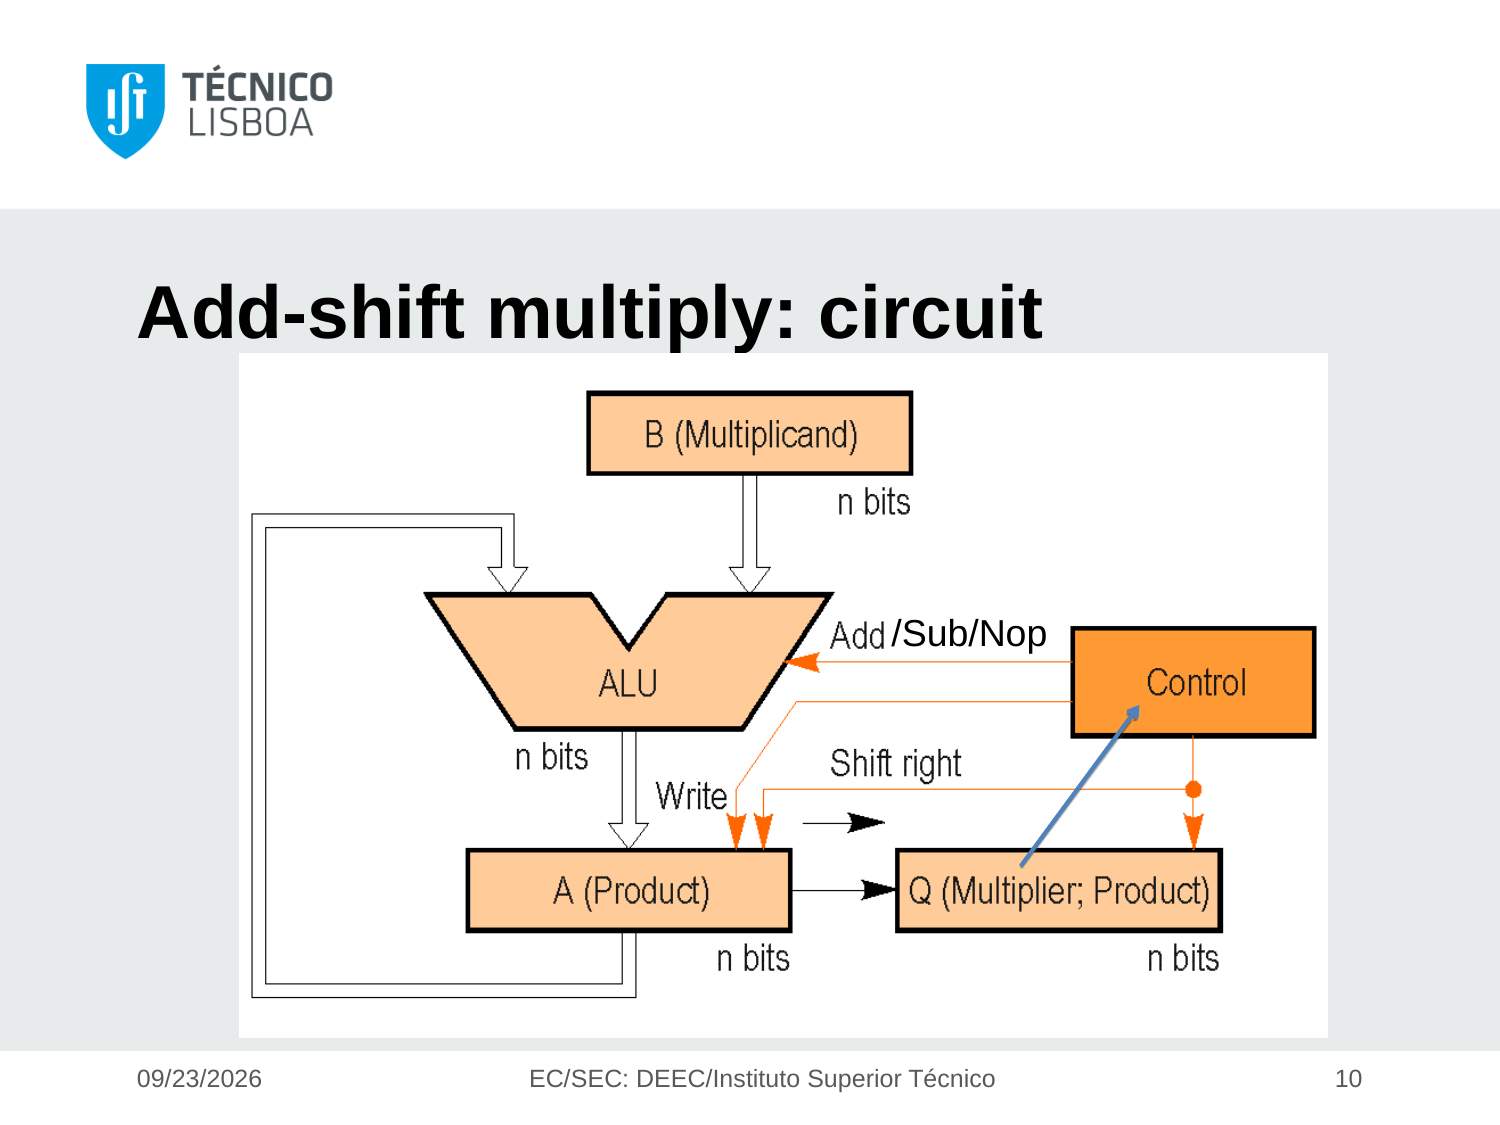

# Add-shift multiply: circuit
/Sub/Nop
EC/SEC: DEEC/Instituto Superior Técnico